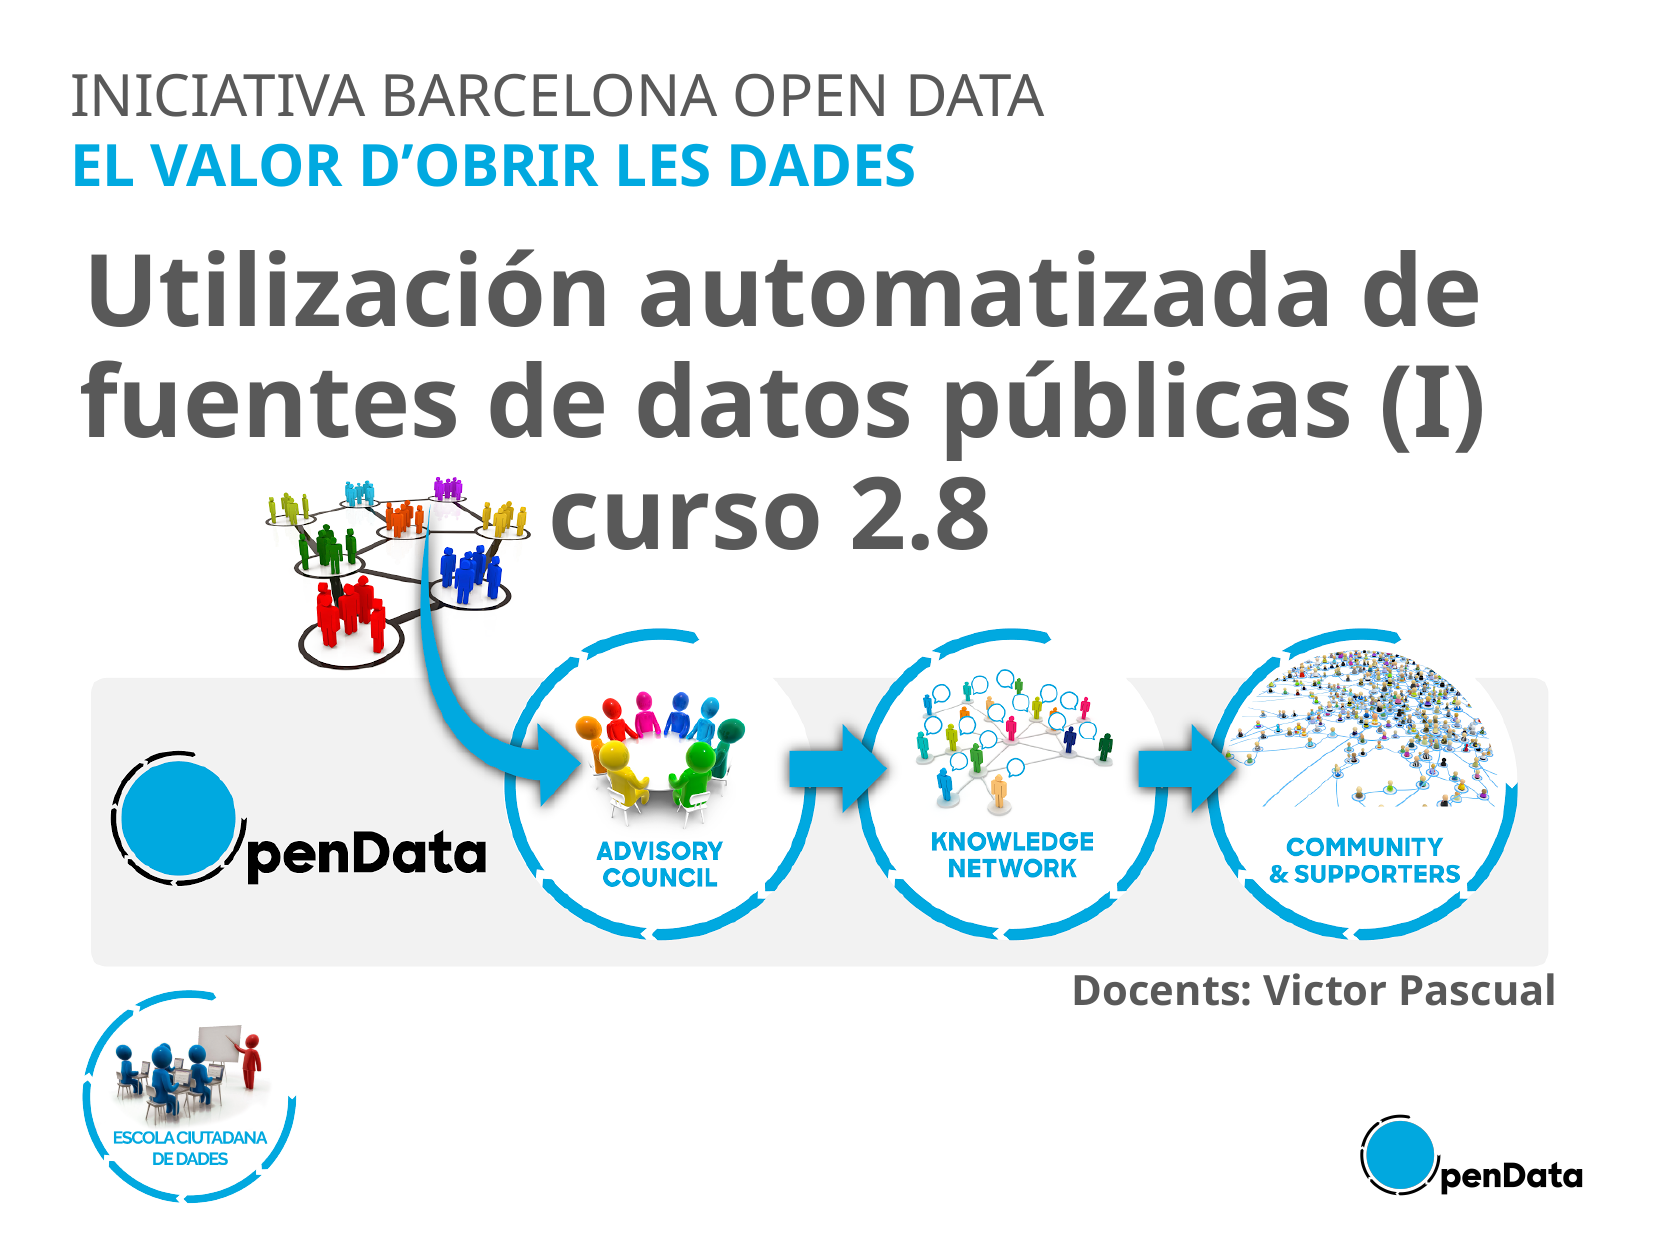

INICIATIVA BARCELONA OPEN DATA
EL VALOR D’OBRIR LES DADES
Utilización automatizada de fuentes de datos públicas (I) curso 2.8
Docents: Victor Pascual